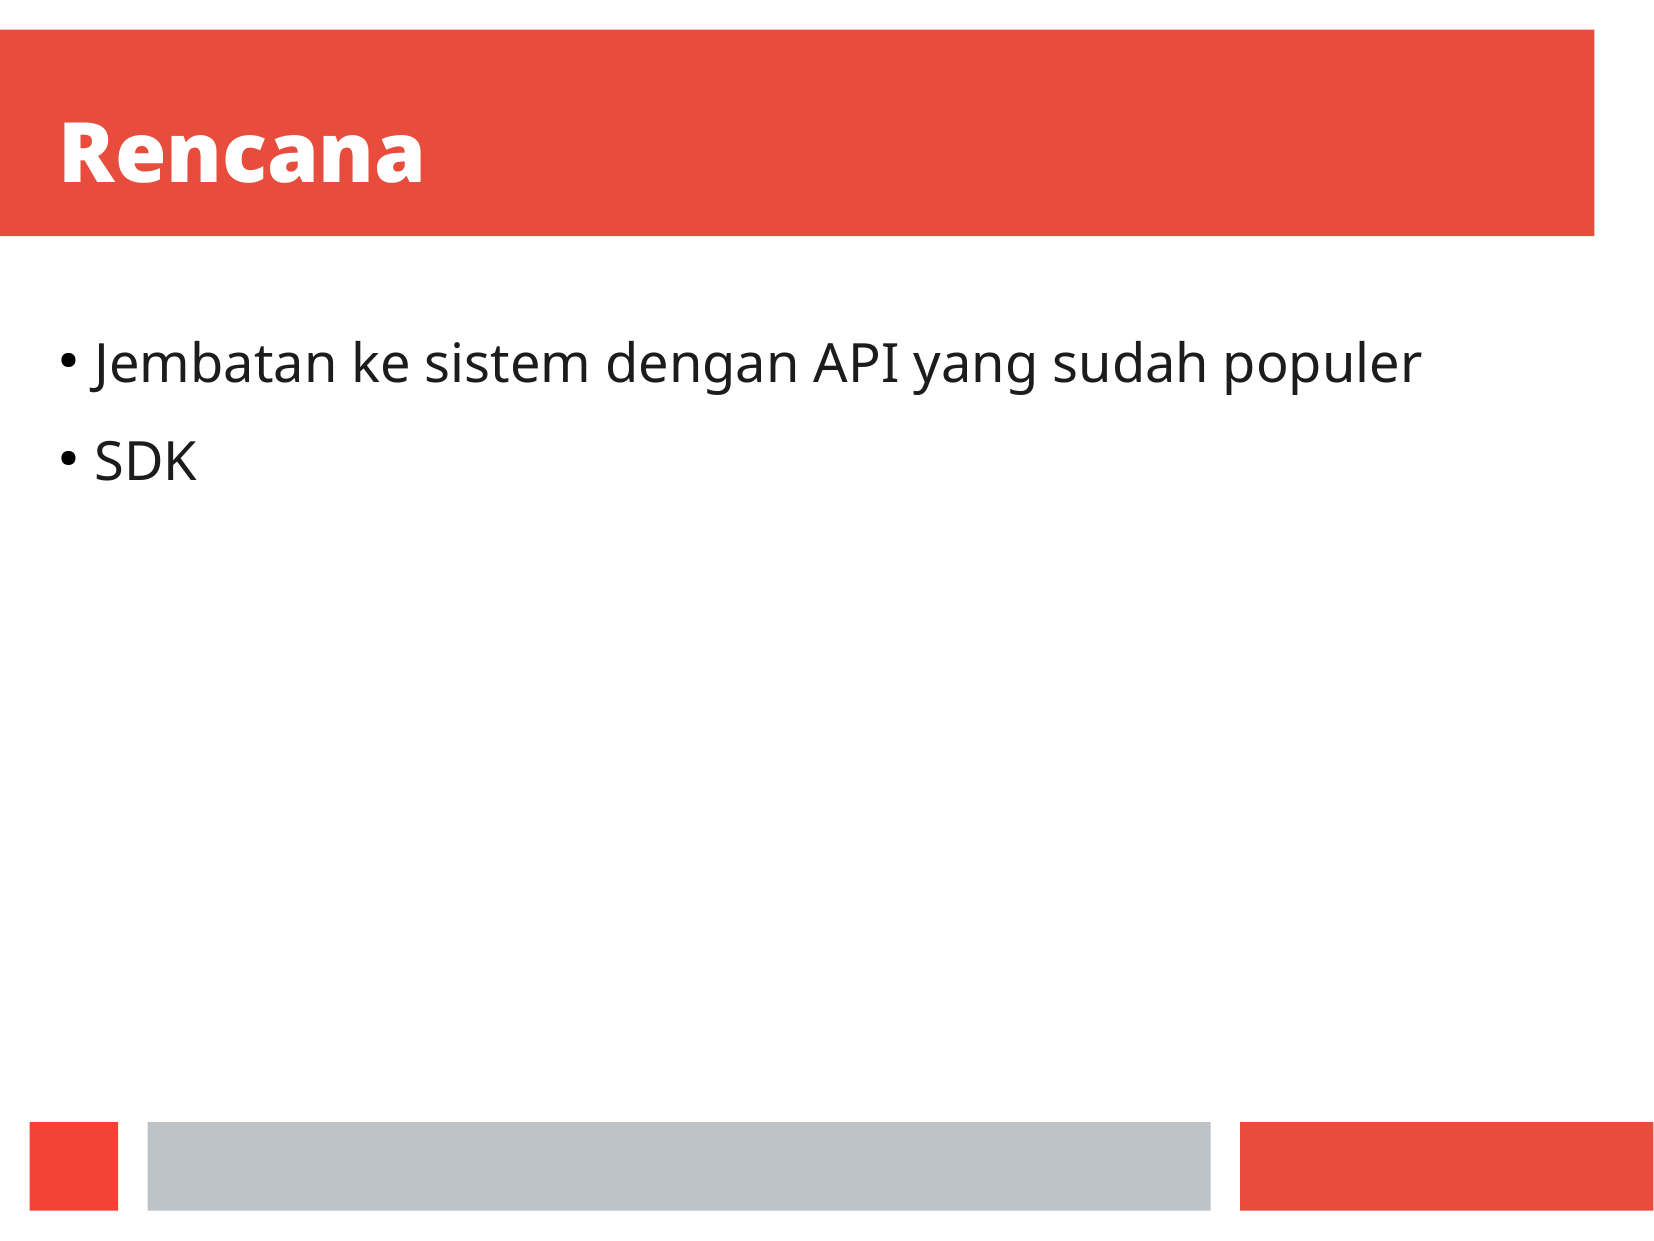

# Rencana
Jembatan ke sistem dengan API yang sudah populer
SDK